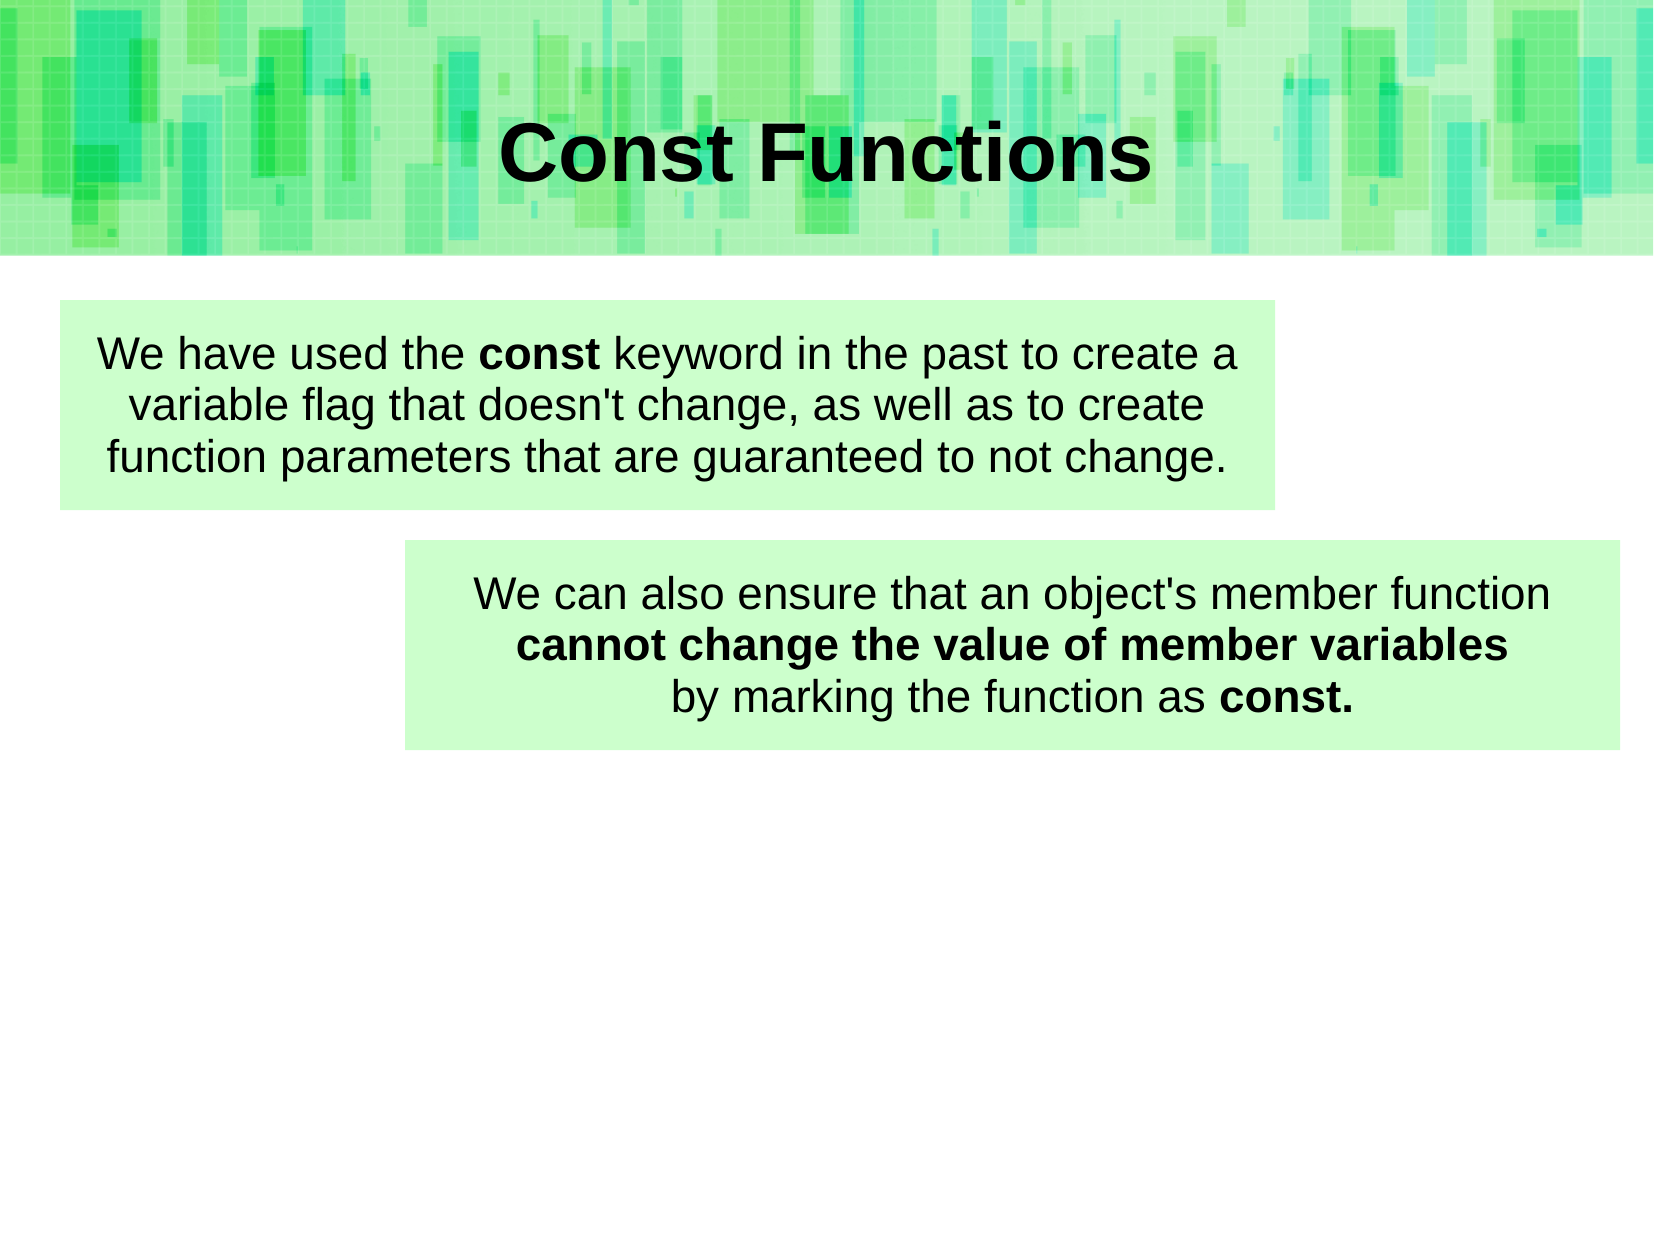

# Const Functions
We have used the const keyword in the past to create a variable flag that doesn't change, as well as to create function parameters that are guaranteed to not change.
We can also ensure that an object's member function cannot change the value of member variables
by marking the function as const.